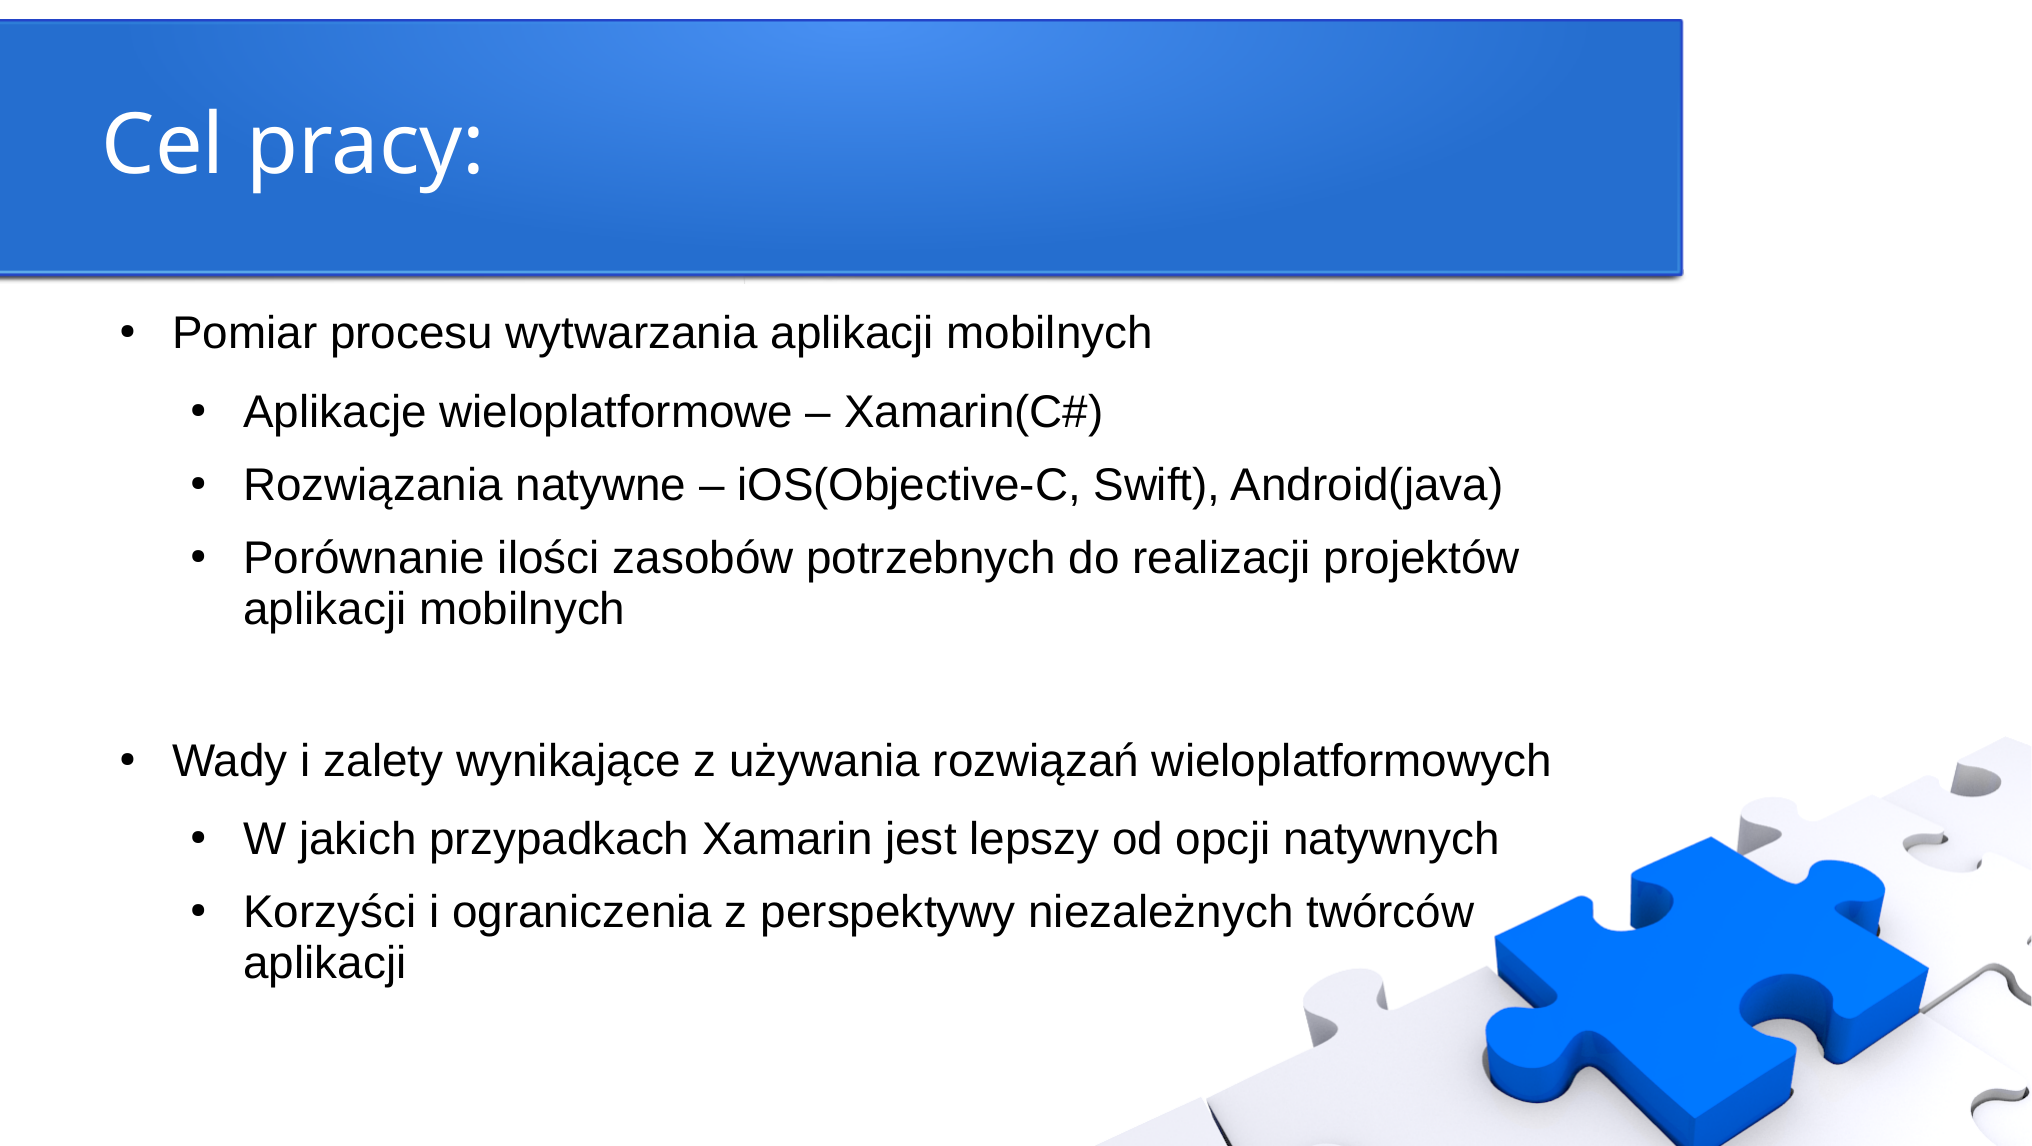

# Cel pracy:
Pomiar procesu wytwarzania aplikacji mobilnych
Aplikacje wieloplatformowe – Xamarin(C#)
Rozwiązania natywne – iOS(Objective-C, Swift), Android(java)
Porównanie ilości zasobów potrzebnych do realizacji projektów aplikacji mobilnych
Wady i zalety wynikające z używania rozwiązań wieloplatformowych
W jakich przypadkach Xamarin jest lepszy od opcji natywnych
Korzyści i ograniczenia z perspektywy niezależnych twórców aplikacji